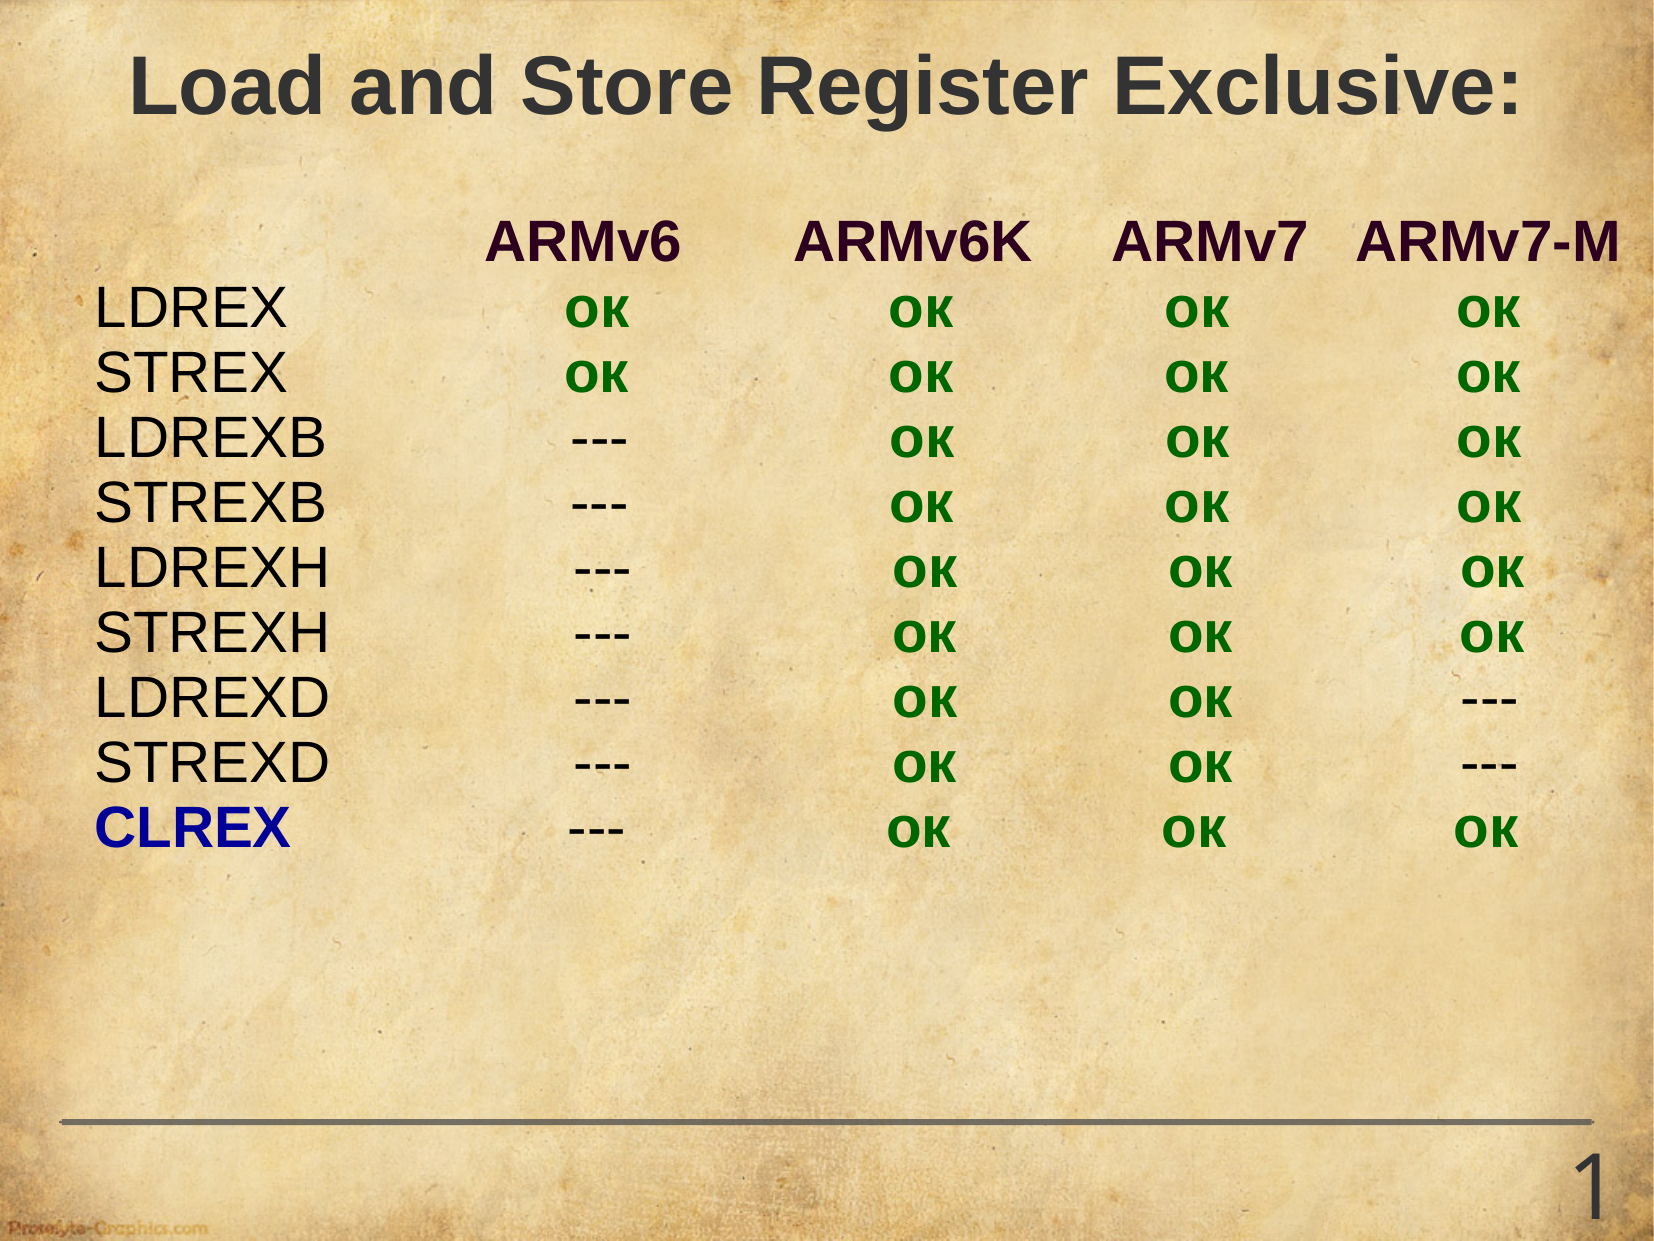

# Load and Store Register Exclusive:
 ARMv6 ARMv6K ARMv7 ARMv7-M
LDREX ок ок ок ок
STREX ок ок ок ок
LDREXB --- ок ок ок
STREXB --- ок ок ок
LDREXH --- ок ок ок
STREXH --- ок ок ок
LDREXD --- ок ок ---
STREXD --- ок ок ---
CLREX --- ок ок ок